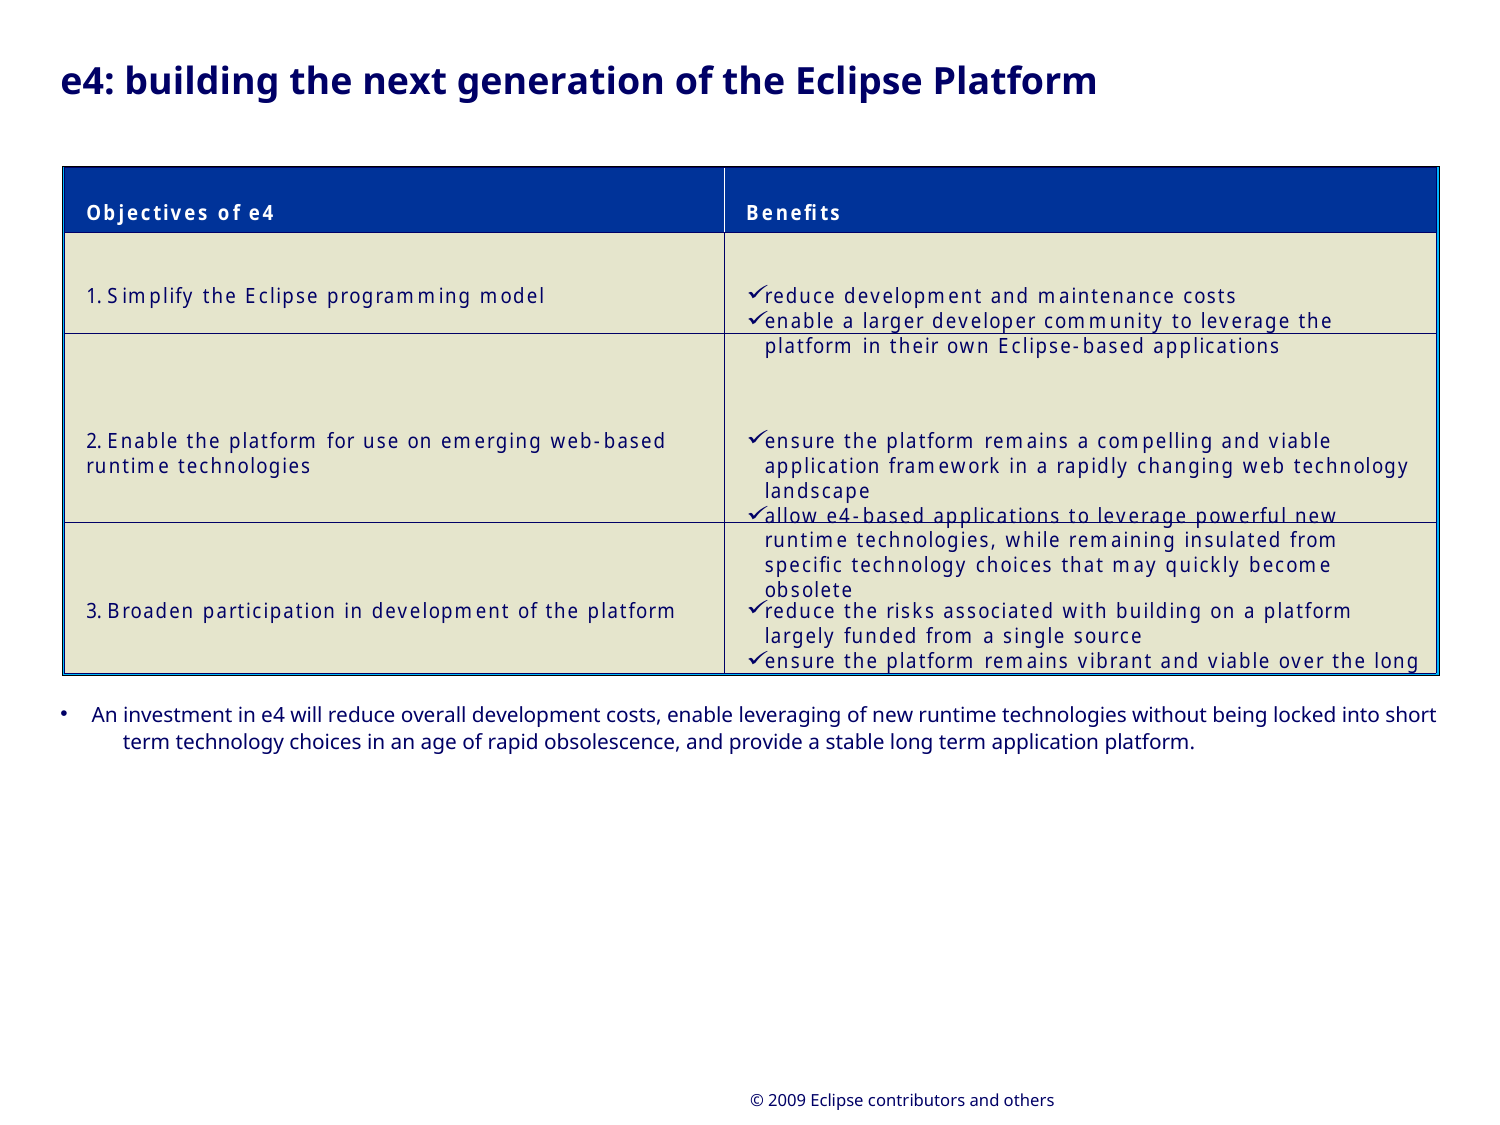

# e4: building the next generation of the Eclipse Platform
An investment in e4 will reduce overall development costs, enable leveraging of new runtime technologies without being locked into short term technology choices in an age of rapid obsolescence, and provide a stable long term application platform.
1